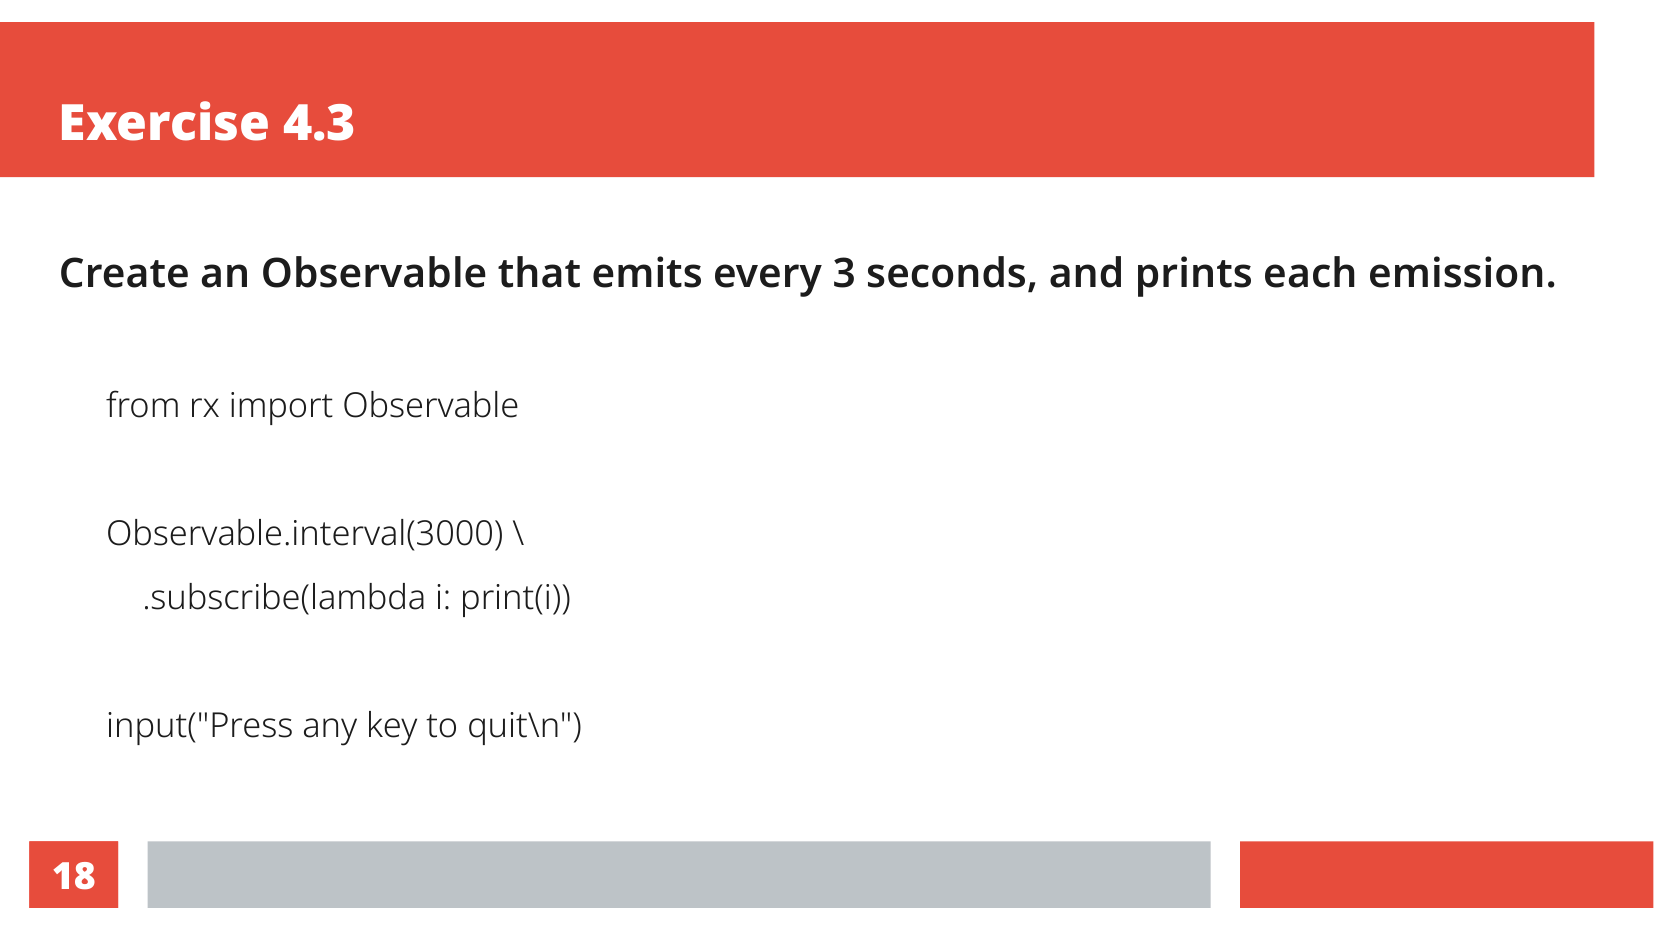

# Exercise 4.3
Create an Observable that emits every 3 seconds, and prints each emission.
from rx import Observable
Observable.interval(3000) \
 .subscribe(lambda i: print(i))
input("Press any key to quit\n")
18